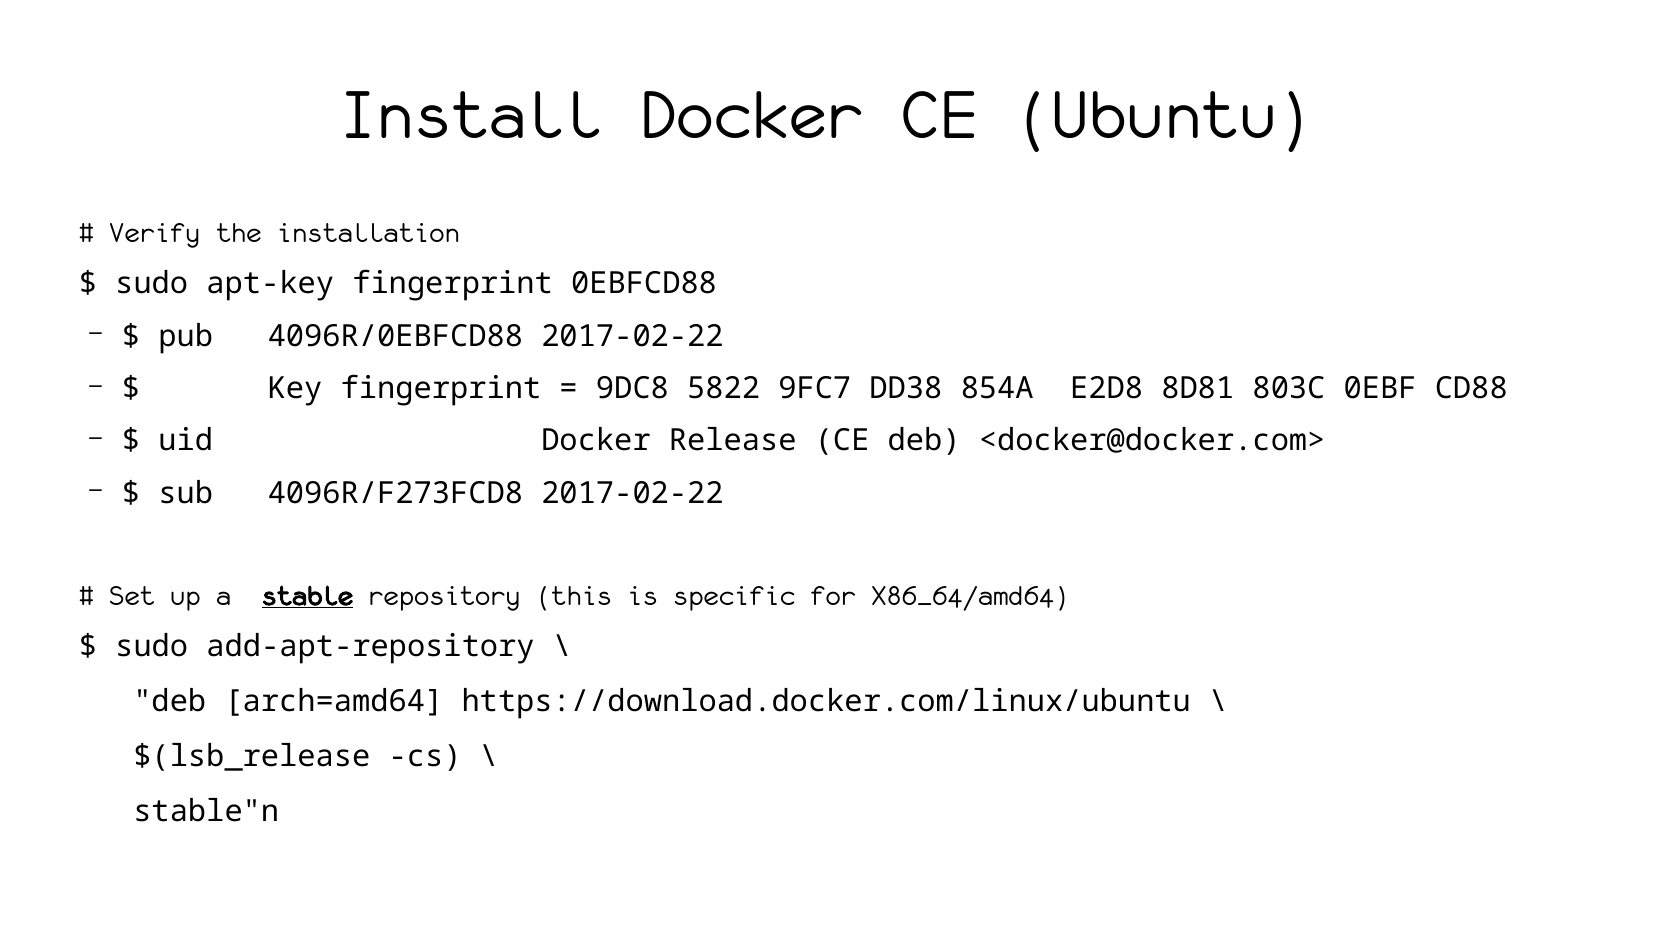

# Install Docker CE (Ubuntu)
# Verify the installation
$ sudo apt-key fingerprint 0EBFCD88
$ pub 4096R/0EBFCD88 2017-02-22
$ Key fingerprint = 9DC8 5822 9FC7 DD38 854A E2D8 8D81 803C 0EBF CD88
$ uid Docker Release (CE deb) <docker@docker.com>
$ sub 4096R/F273FCD8 2017-02-22
# Set up a stable repository (this is specific for X86_64/amd64)
$ sudo add-apt-repository \
 "deb [arch=amd64] https://download.docker.com/linux/ubuntu \
 $(lsb_release -cs) \
 stable"n